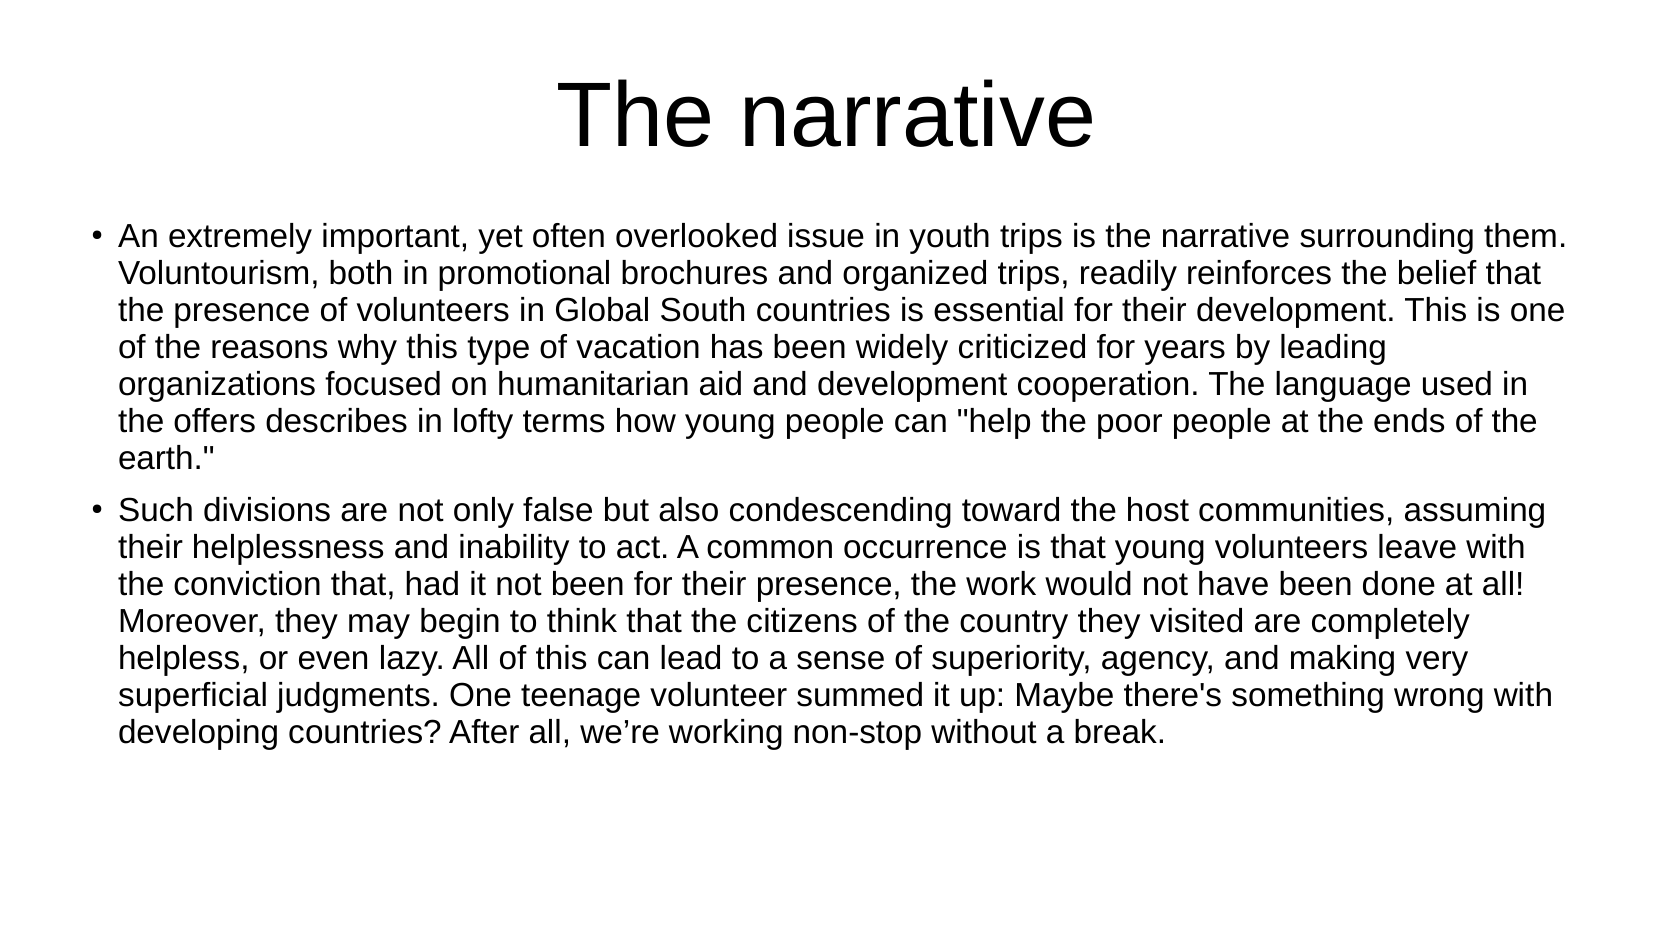

# The narrative
An extremely important, yet often overlooked issue in youth trips is the narrative surrounding them. Voluntourism, both in promotional brochures and organized trips, readily reinforces the belief that the presence of volunteers in Global South countries is essential for their development. This is one of the reasons why this type of vacation has been widely criticized for years by leading organizations focused on humanitarian aid and development cooperation. The language used in the offers describes in lofty terms how young people can "help the poor people at the ends of the earth."
Such divisions are not only false but also condescending toward the host communities, assuming their helplessness and inability to act. A common occurrence is that young volunteers leave with the conviction that, had it not been for their presence, the work would not have been done at all! Moreover, they may begin to think that the citizens of the country they visited are completely helpless, or even lazy. All of this can lead to a sense of superiority, agency, and making very superficial judgments. One teenage volunteer summed it up: Maybe there's something wrong with developing countries? After all, we’re working non-stop without a break.